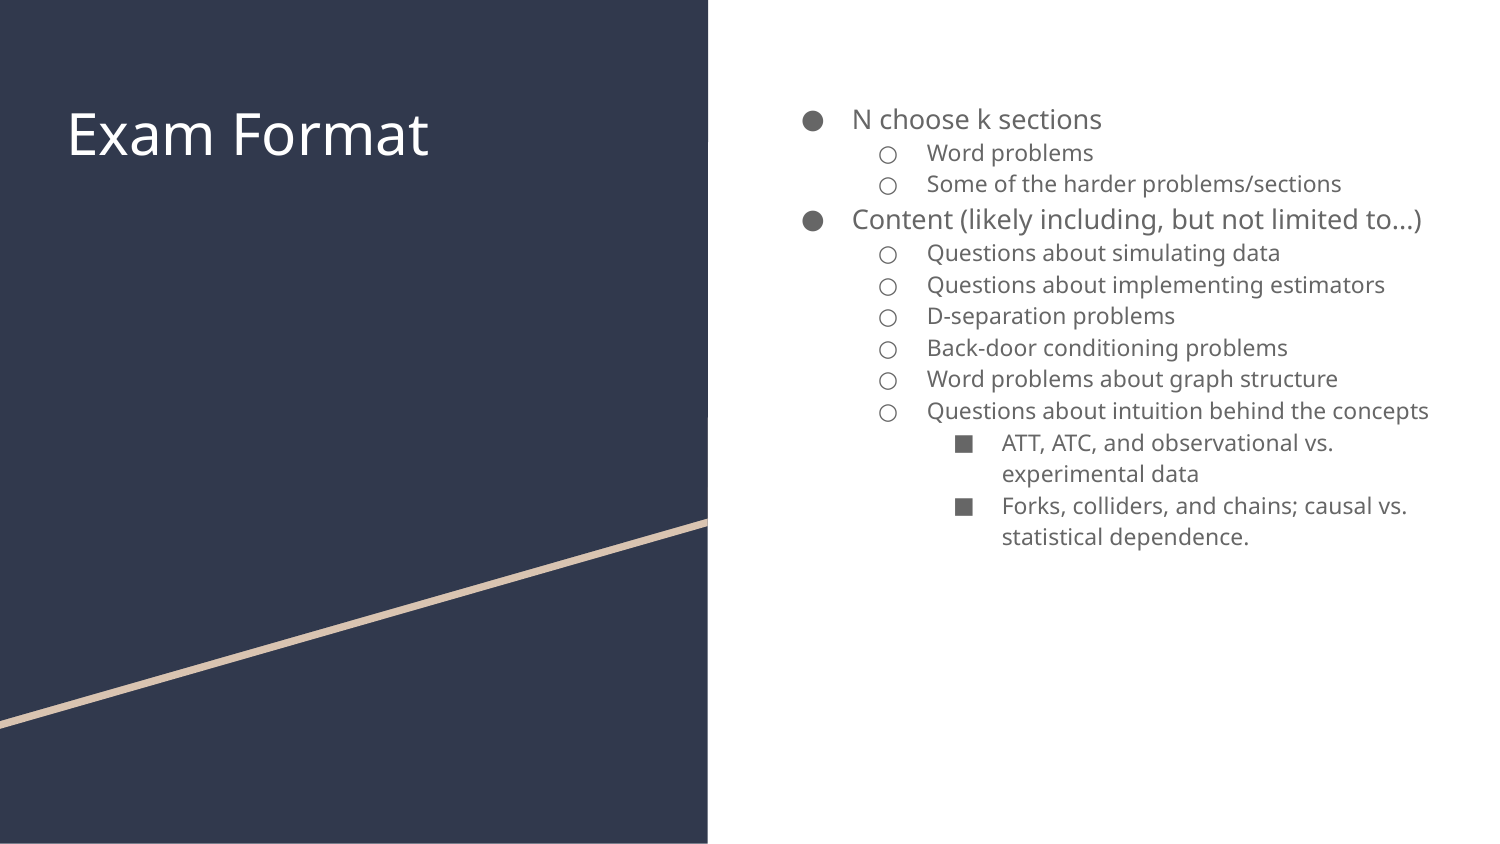

# Exam Format
N choose k sections
Word problems
Some of the harder problems/sections
Content (likely including, but not limited to...)
Questions about simulating data
Questions about implementing estimators
D-separation problems
Back-door conditioning problems
Word problems about graph structure
Questions about intuition behind the concepts
ATT, ATC, and observational vs. experimental data
Forks, colliders, and chains; causal vs. statistical dependence.